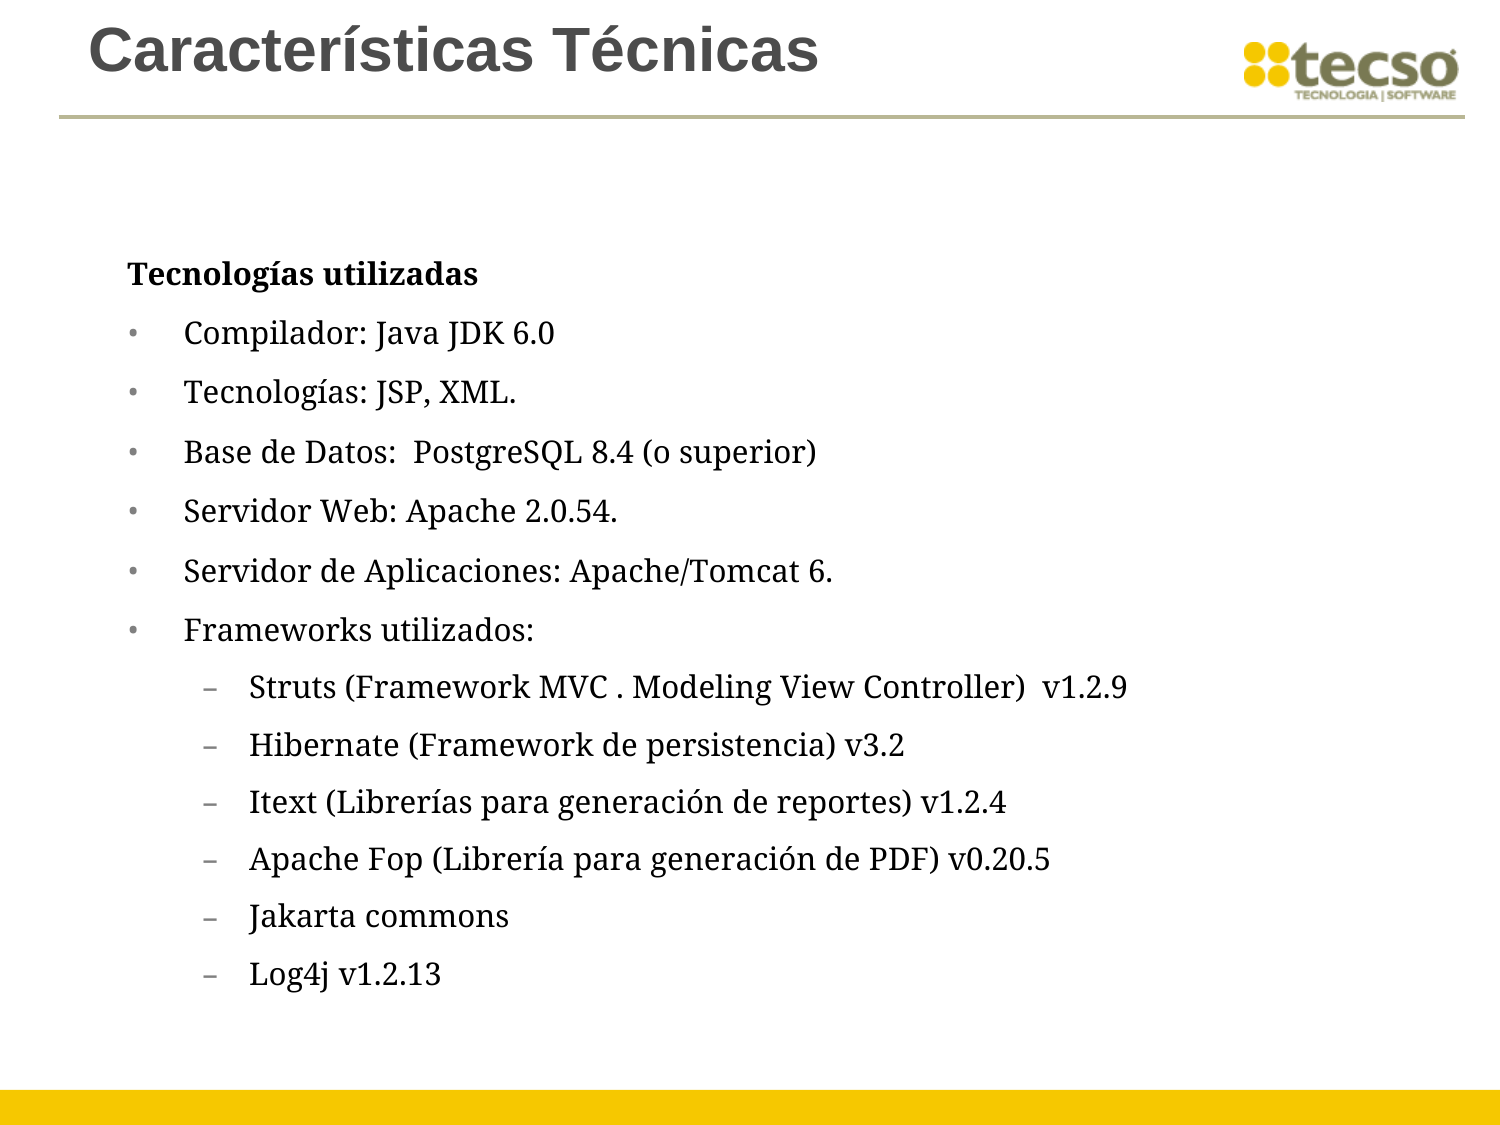

# Características Técnicas
Tecnologías utilizadas
Compilador: Java JDK 6.0
Tecnologías: JSP, XML.
Base de Datos: PostgreSQL 8.4 (o superior)
Servidor Web: Apache 2.0.54.
Servidor de Aplicaciones: Apache/Tomcat 6.
Frameworks utilizados:
Struts (Framework MVC . Modeling View Controller) v1.2.9
Hibernate (Framework de persistencia) v3.2
Itext (Librerías para generación de reportes) v1.2.4
Apache Fop (Librería para generación de PDF) v0.20.5
Jakarta commons
Log4j v1.2.13